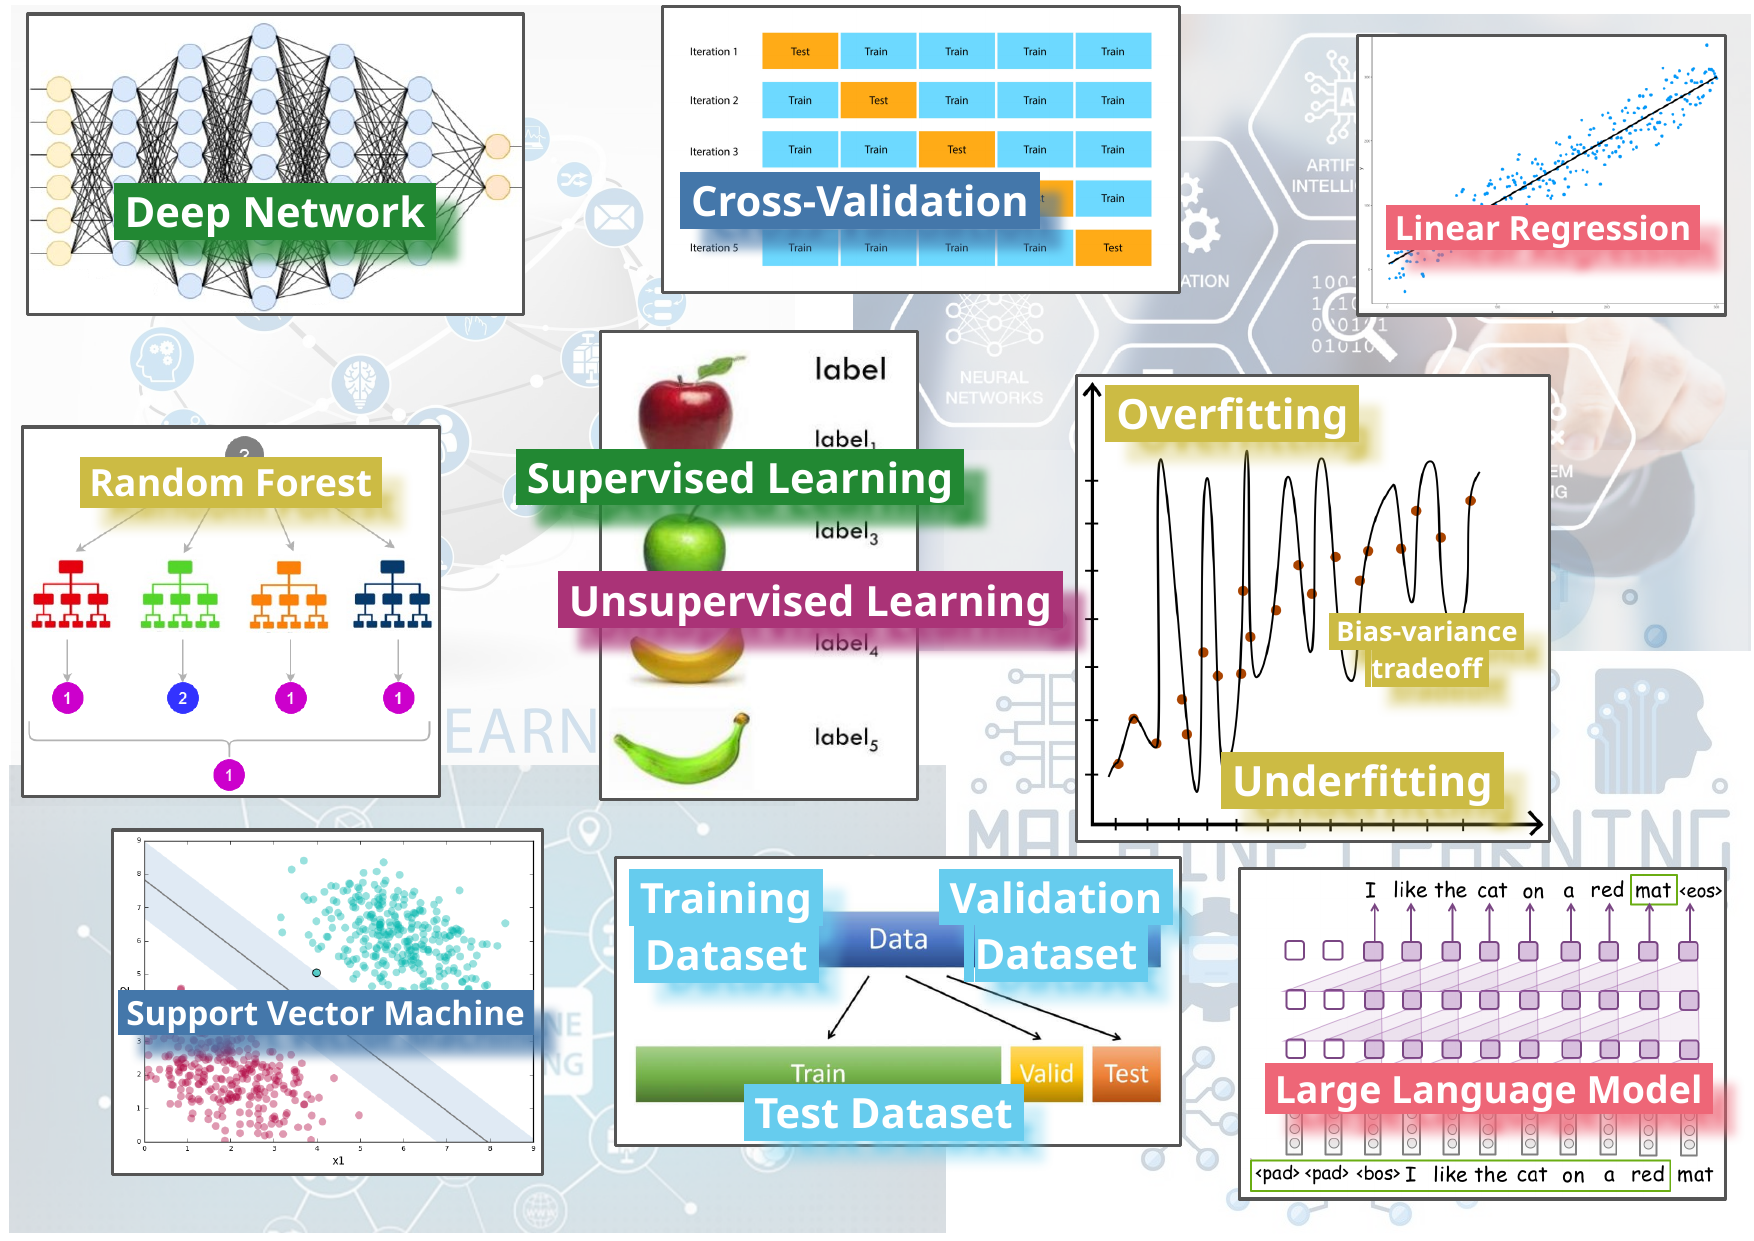

Cross-Validation
 Deep Network
 Linear Regression
 Supervised Learning
 Unsupervised Learning
 Overfitting
 Bias-variance
 tradeoff
 Underfitting
 Random Forest
 Support Vector Machine
 Validation
 Dataset
 Training
 Dataset
 Test Dataset
 Large Language Model